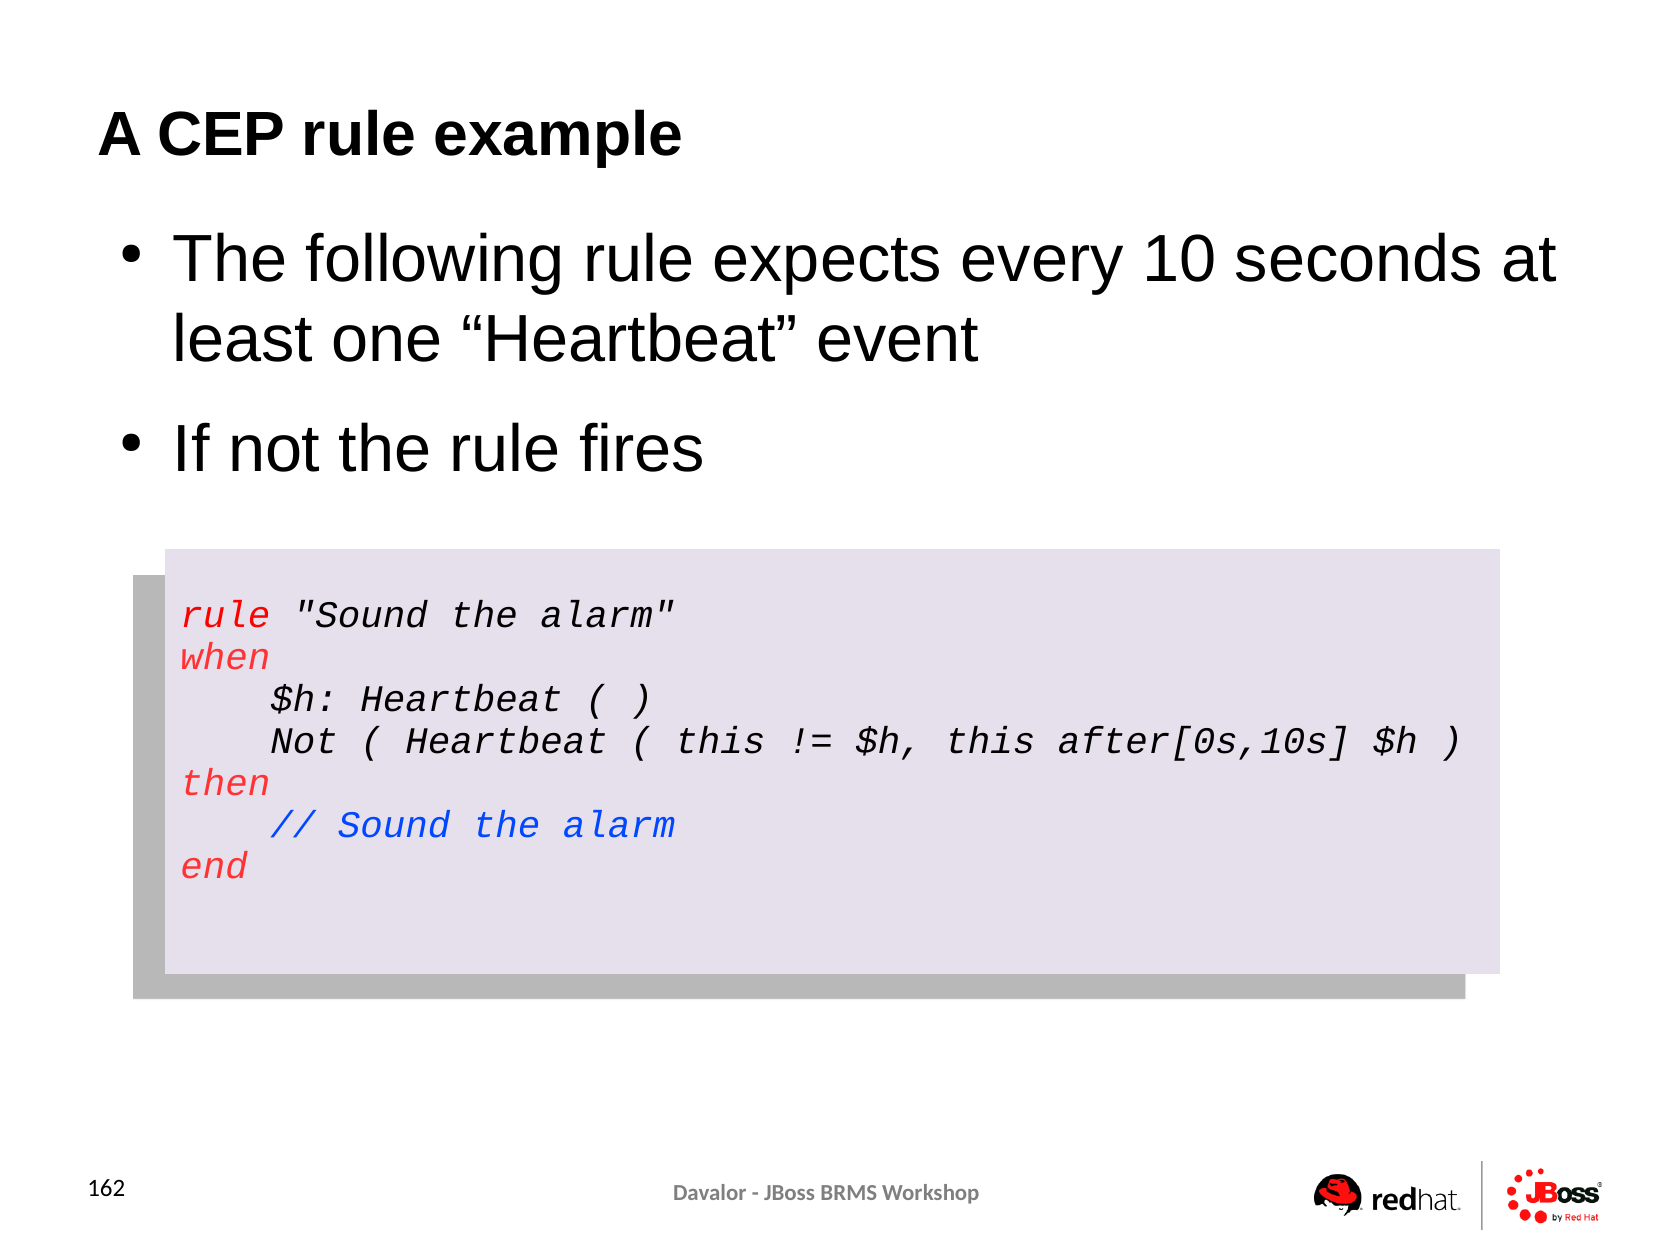

# A CEP rule example
The following rule expects every 10 seconds at least one “Heartbeat” event
If not the rule fires
rule "Sound the alarm"
when
 $h: Heartbeat ( )
 Not ( Heartbeat ( this != $h, this after[0s,10s] $h )
then
 // Sound the alarm
end